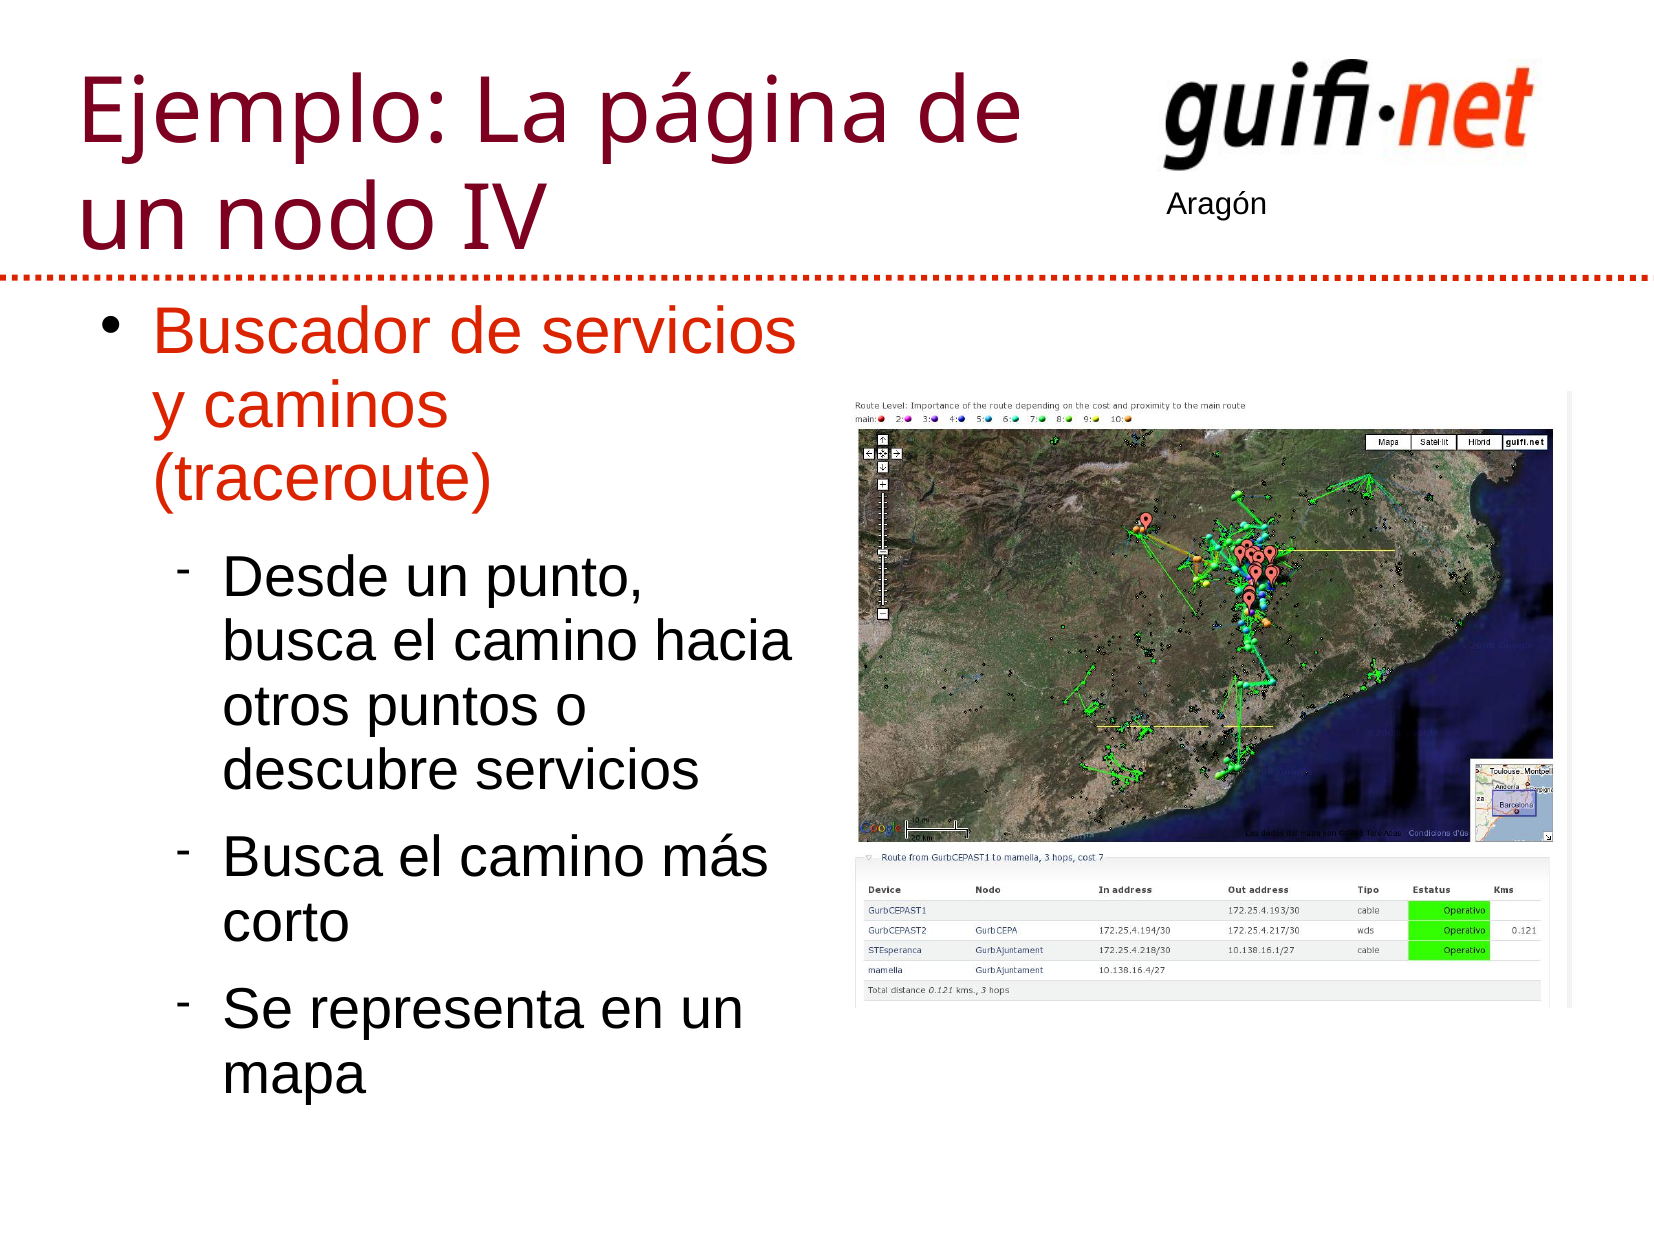

# Ejemplo: La página de un nodo IV
Buscador de servicios y caminos (traceroute)
Desde un punto, busca el camino hacia otros puntos o descubre servicios
Busca el camino más corto
Se representa en un mapa